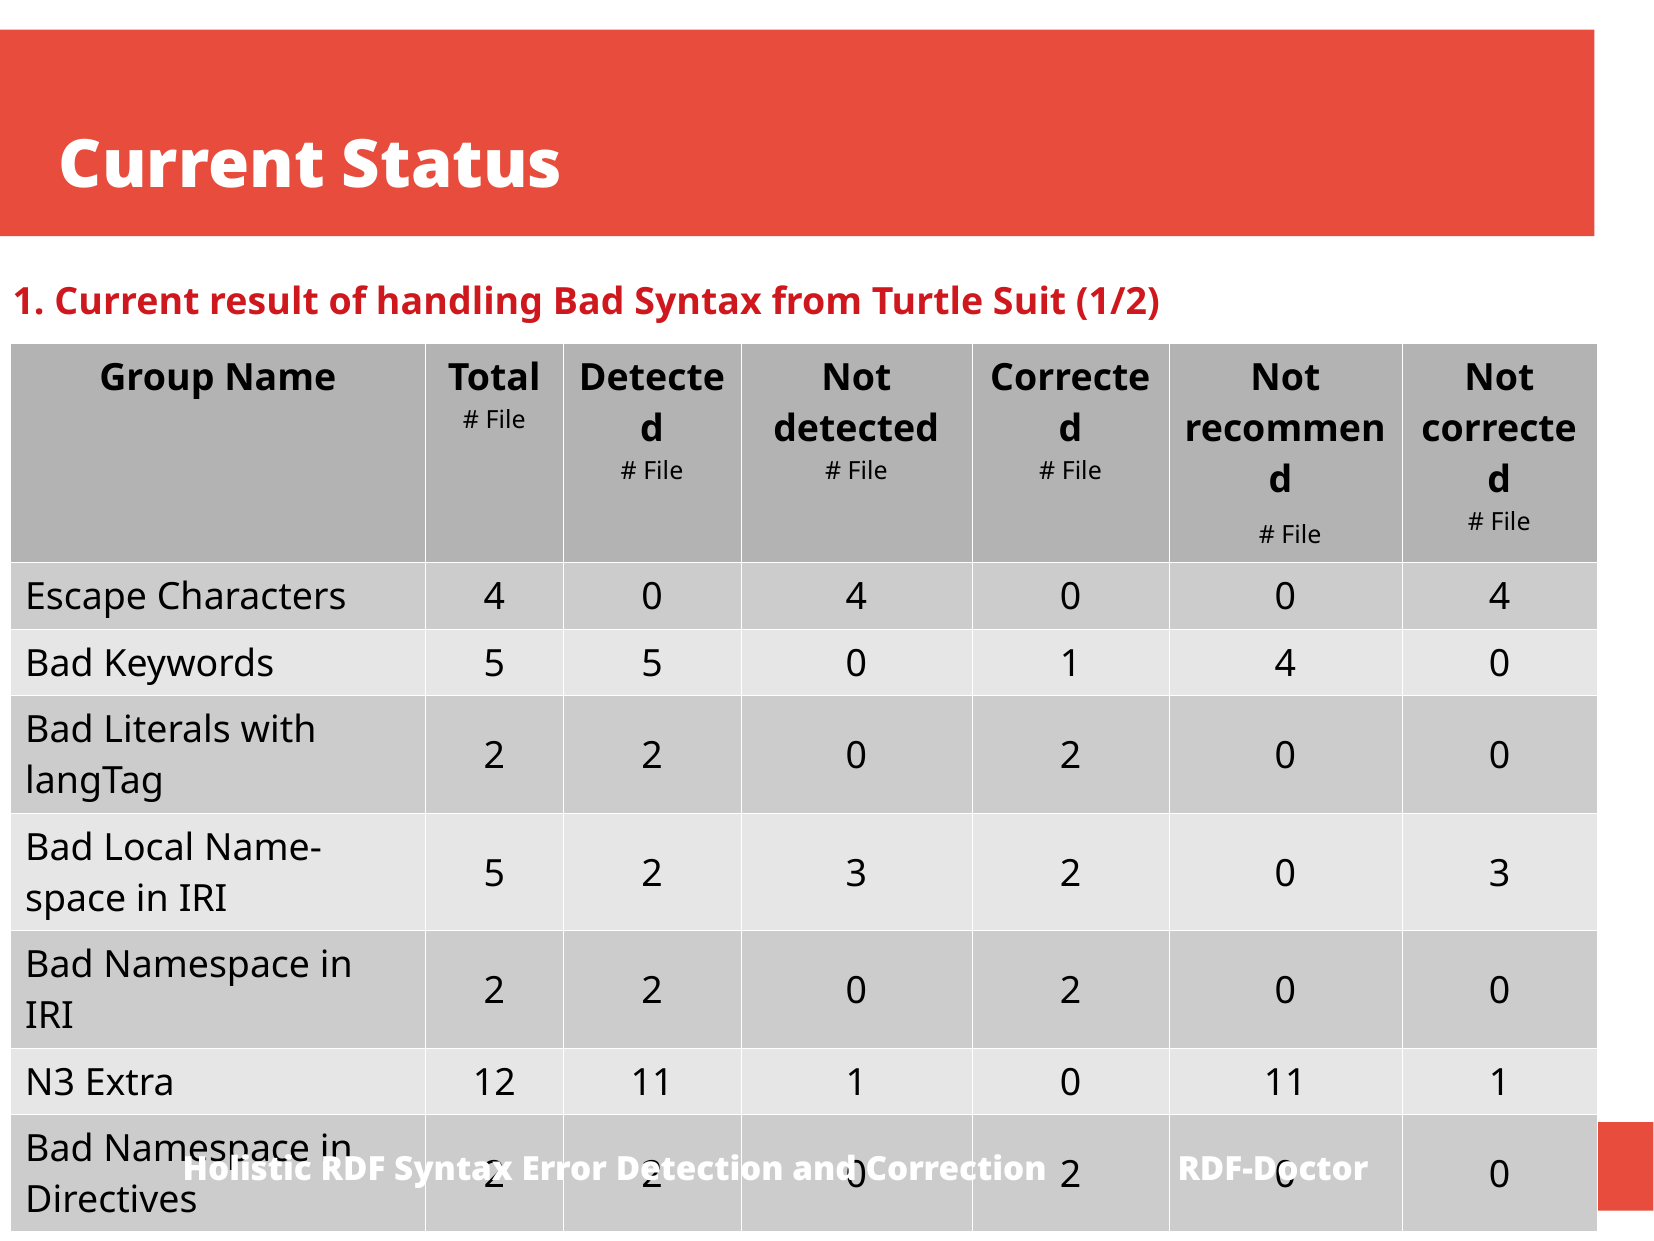

# Current Status
1. Current result of handling Bad Syntax from Turtle Suit (1/2)
| Group Name | Total # File | Detected # File | Not detected # File | Corrected # File | Not recommend # File | Not corrected # File |
| --- | --- | --- | --- | --- | --- | --- |
| Escape Characters | 4 | 0 | 4 | 0 | 0 | 4 |
| Bad Keywords | 5 | 5 | 0 | 1 | 4 | 0 |
| Bad Literals with langTag | 2 | 2 | 0 | 2 | 0 | 0 |
| Bad Local Name-space in IRI | 5 | 2 | 3 | 2 | 0 | 3 |
| Bad Namespace in IRI | 2 | 2 | 0 | 2 | 0 | 0 |
| N3 Extra | 12 | 11 | 1 | 0 | 11 | 1 |
| Bad Namespace in Directives | 2 | 2 | 0 | 2 | 0 | 0 |
2
Holistic RDF Syntax Error Detection and Correction RDF-Doctor